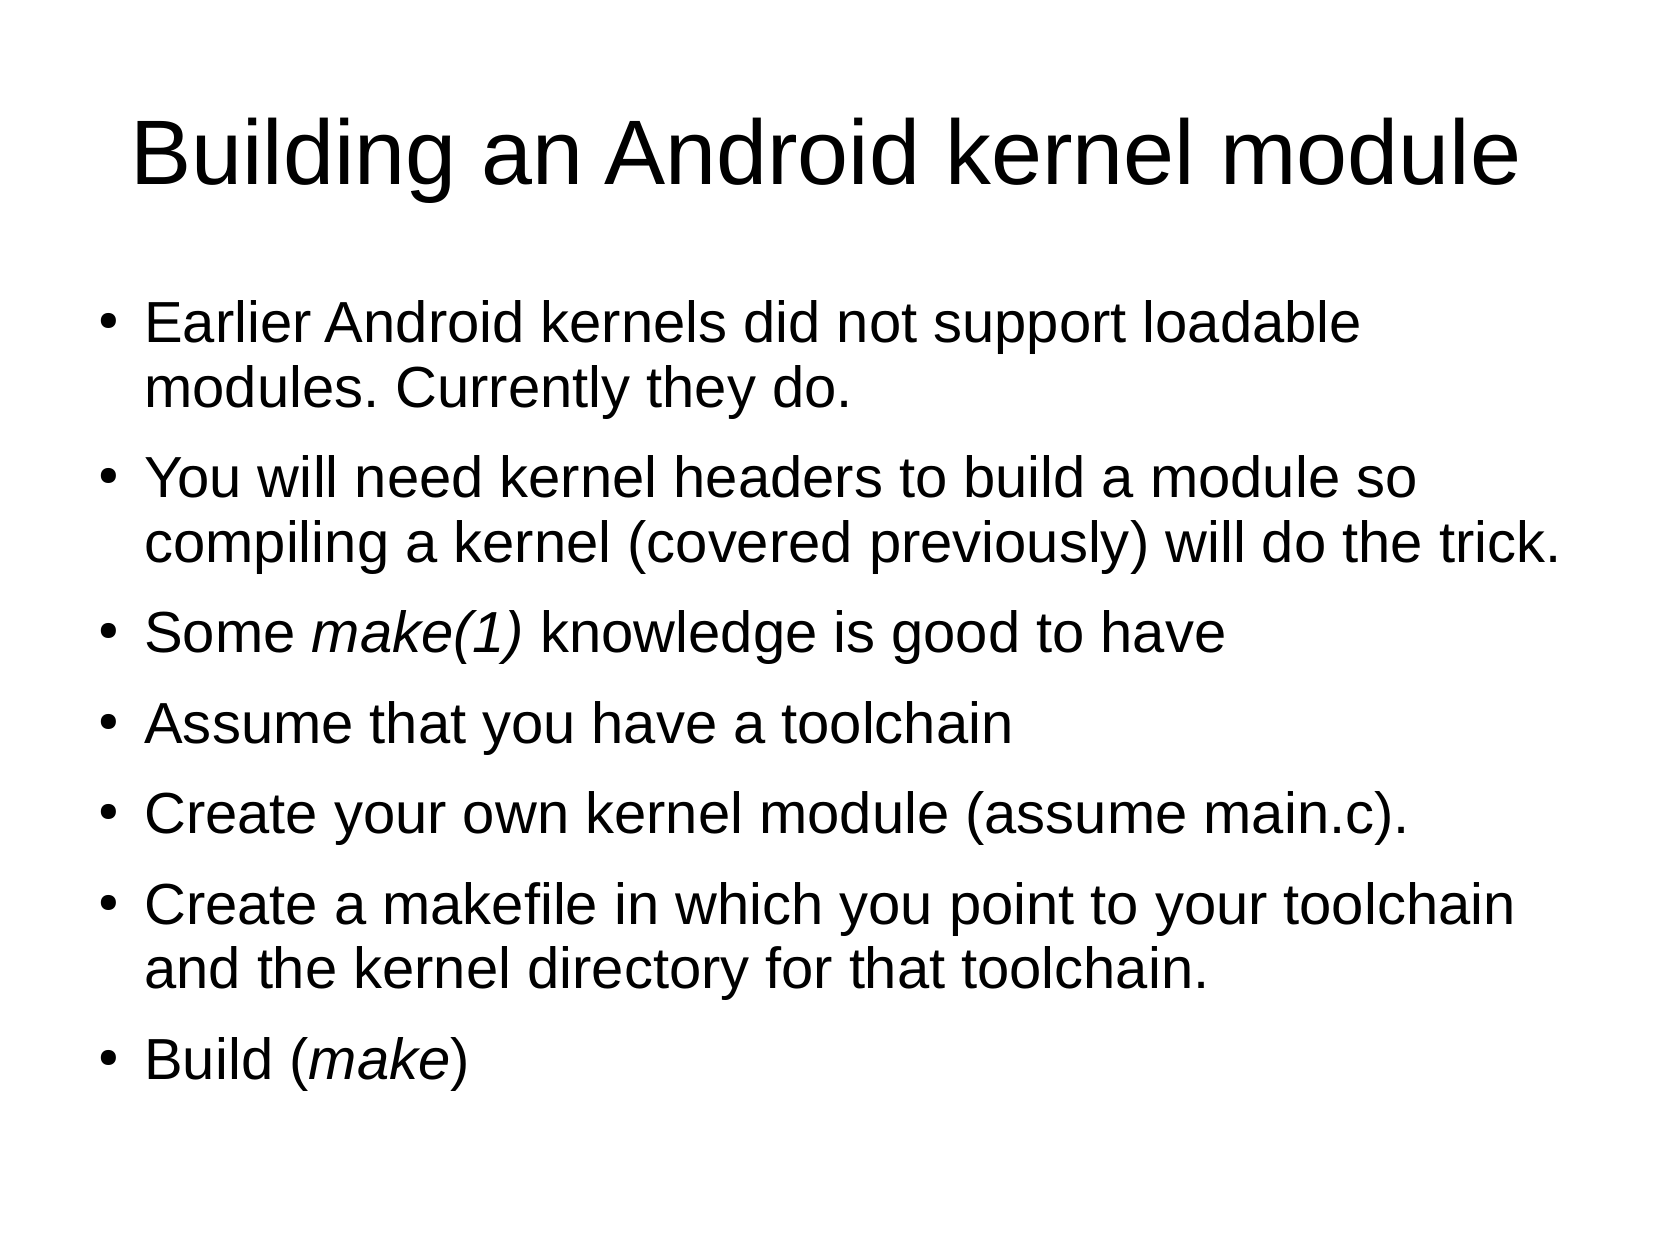

# Building an Android kernel module
Earlier Android kernels did not support loadable modules. Currently they do.
You will need kernel headers to build a module so compiling a kernel (covered previously) will do the trick.
Some make(1) knowledge is good to have
Assume that you have a toolchain
Create your own kernel module (assume main.c).
Create a makefile in which you point to your toolchain and the kernel directory for that toolchain.
Build (make)